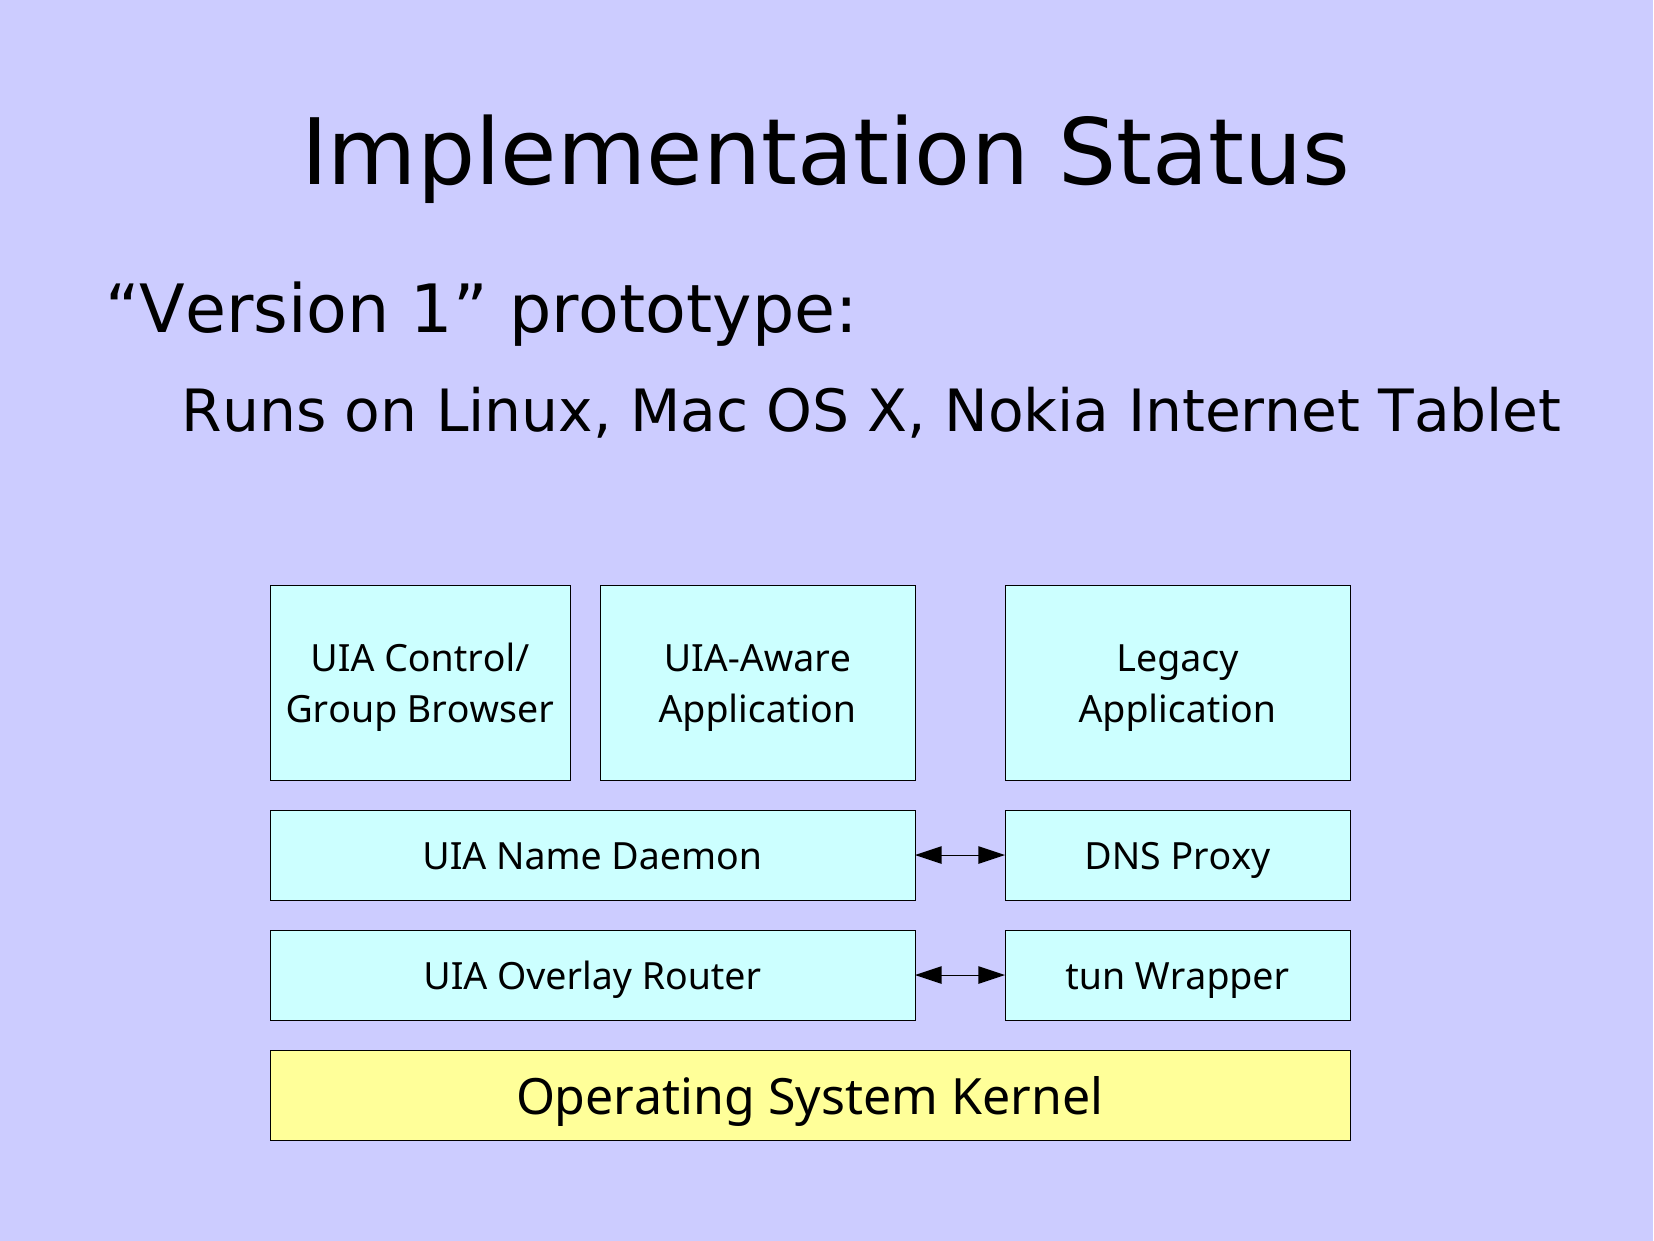

# Implementation Status
“Version 1” prototype:
Runs on Linux, Mac OS X, Nokia Internet Tablet
UIA Control/
Group Browser
UIA-Aware
Application
Legacy
Application
UIA Name Daemon
DNS Proxy
UIA Overlay Router
tun Wrapper
Operating System Kernel